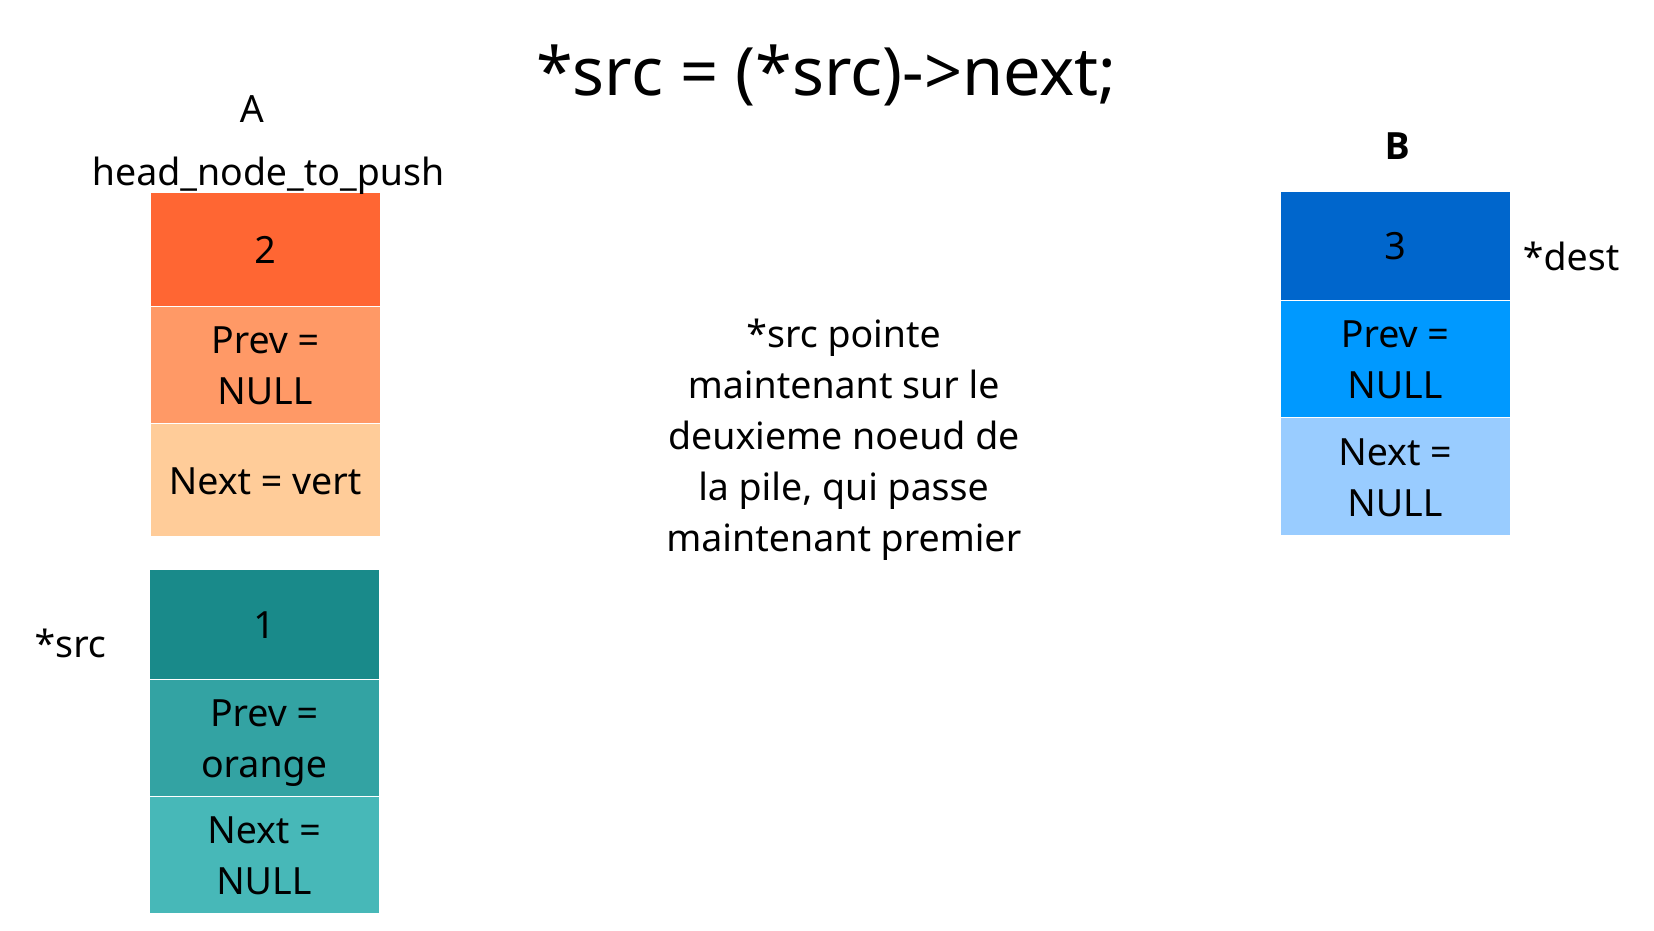

# *src = (*src)->next;
A
B
head_node_to_push
| 3 |
| --- |
| Prev = NULL |
| Next = NULL |
| 2 |
| --- |
| Prev = NULL |
| Next = vert |
*dest
*src pointe maintenant sur le deuxieme noeud de la pile, qui passe maintenant premier
| 1 |
| --- |
| Prev = orange |
| Next = NULL |
*src